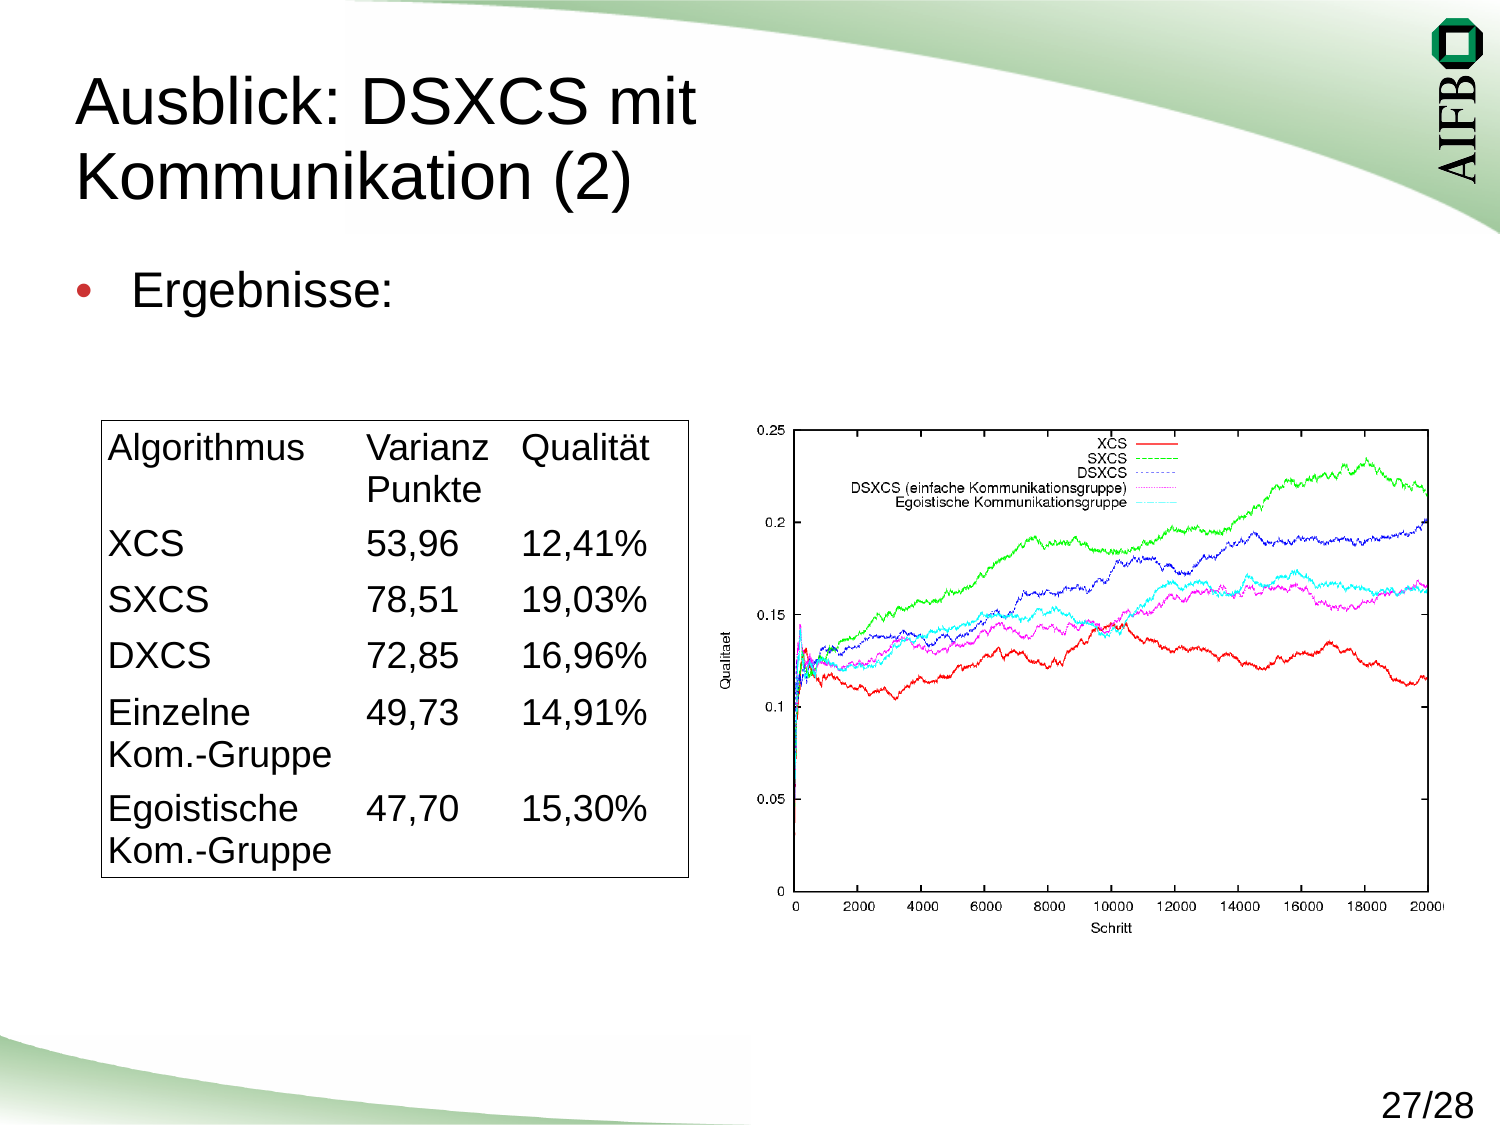

# Ausblick: DSXCS mit Kommunikation (2)
Ergebnisse:
| Algorithmus | Varianz Punkte | Qualität |
| --- | --- | --- |
| XCS | 53,96 | 12,41% |
| SXCS | 78,51 | 19,03% |
| DXCS | 72,85 | 16,96% |
| Einzelne Kom.-Gruppe | 49,73 | 14,91% |
| Egoistische Kom.-Gruppe | 47,70 | 15,30% |
27